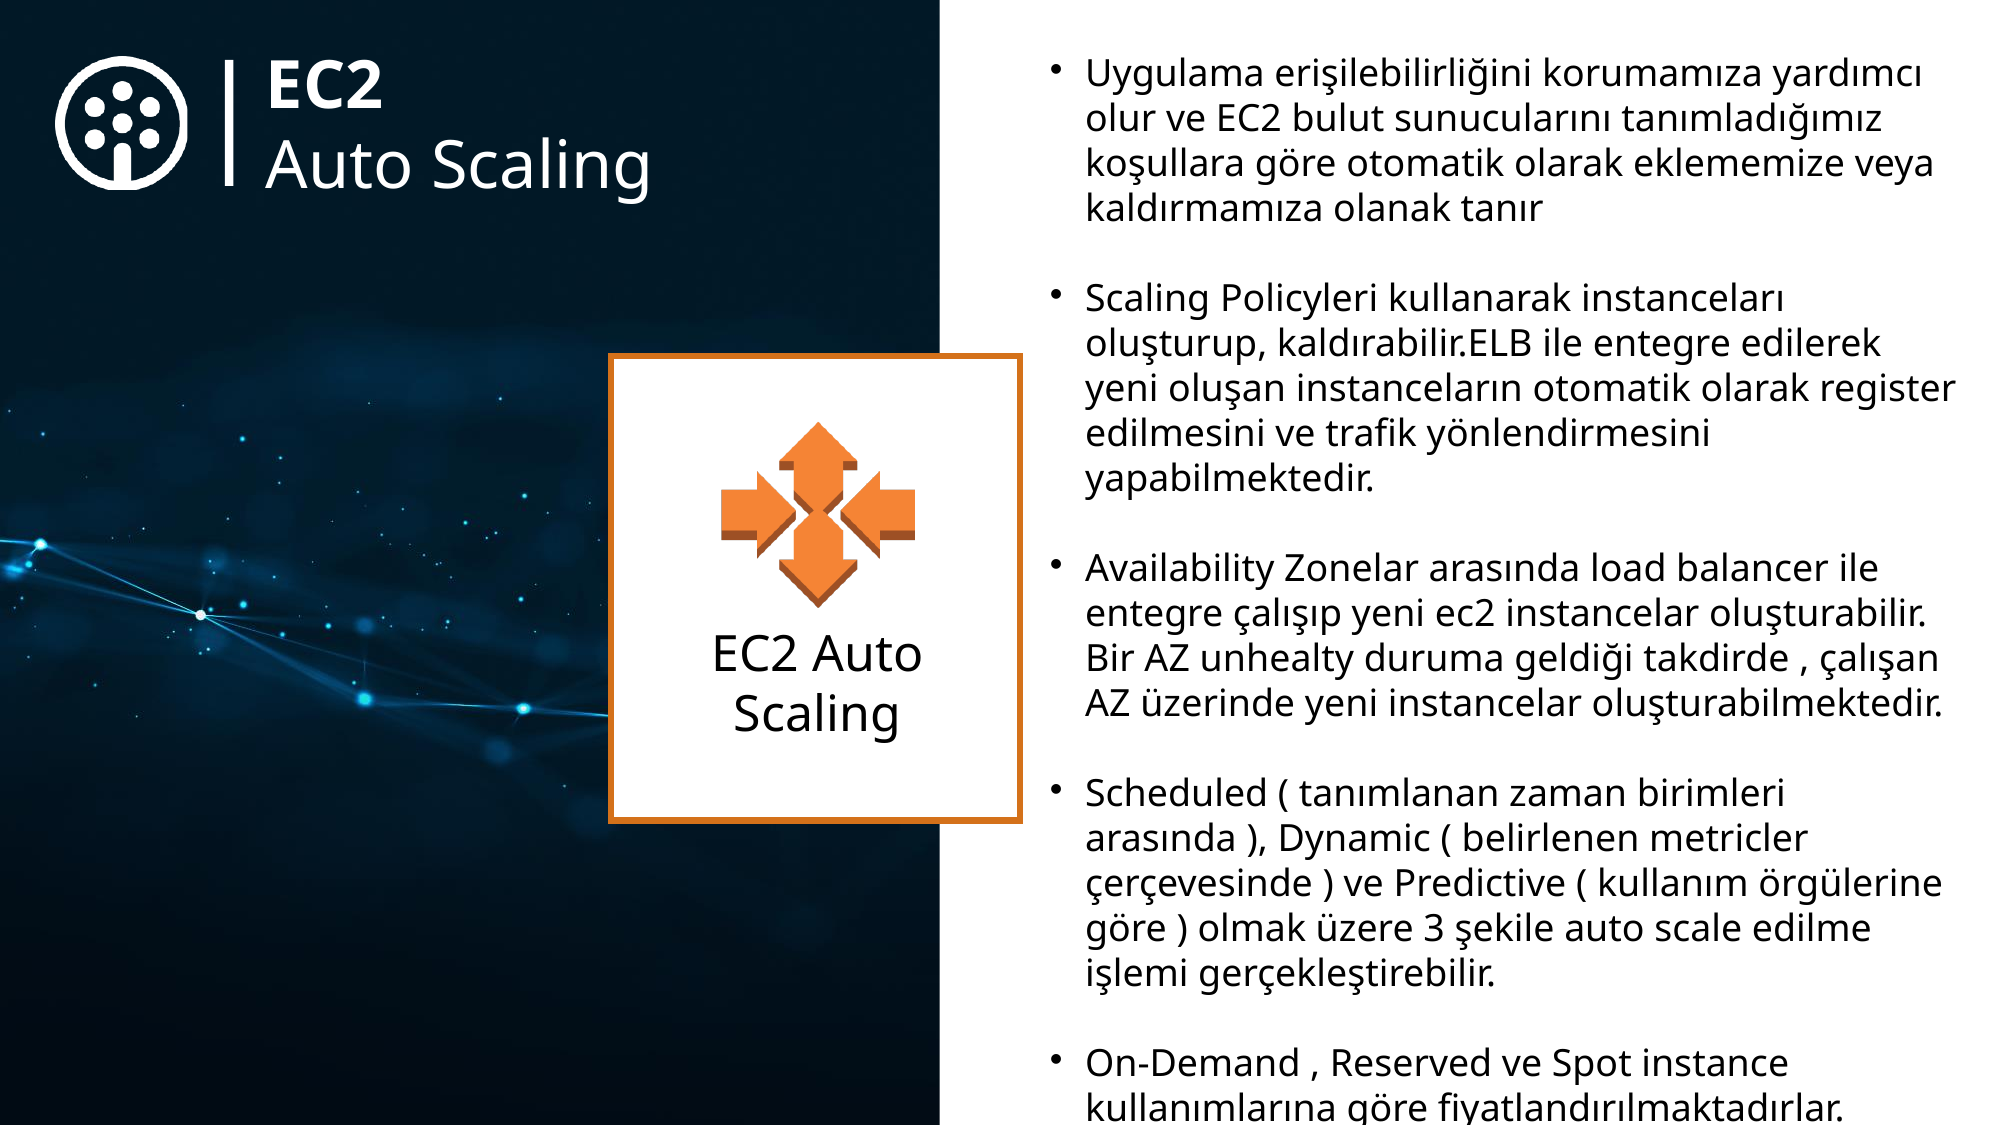

EC2
Auto Scaling
Uygulama erişilebilirliğini korumamıza yardımcı olur ve EC2 bulut sunucularını tanımladığımız koşullara göre otomatik olarak eklememize veya kaldırmamıza olanak tanır
Scaling Policyleri kullanarak instanceları oluşturup, kaldırabilir.ELB ile entegre edilerek yeni oluşan instanceların otomatik olarak register edilmesini ve trafik yönlendirmesini yapabilmektedir.
Availability Zonelar arasında load balancer ile entegre çalışıp yeni ec2 instancelar oluşturabilir. Bir AZ unhealty duruma geldiği takdirde , çalışan AZ üzerinde yeni instancelar oluşturabilmektedir.
Scheduled ( tanımlanan zaman birimleri arasında ), Dynamic ( belirlenen metricler çerçevesinde ) ve Predictive ( kullanım örgülerine göre ) olmak üzere 3 şekile auto scale edilme işlemi gerçekleştirebilir.
On-Demand , Reserved ve Spot instance kullanımlarına göre fiyatlandırılmaktadırlar.
EC2”
EC2 Auto Scaling